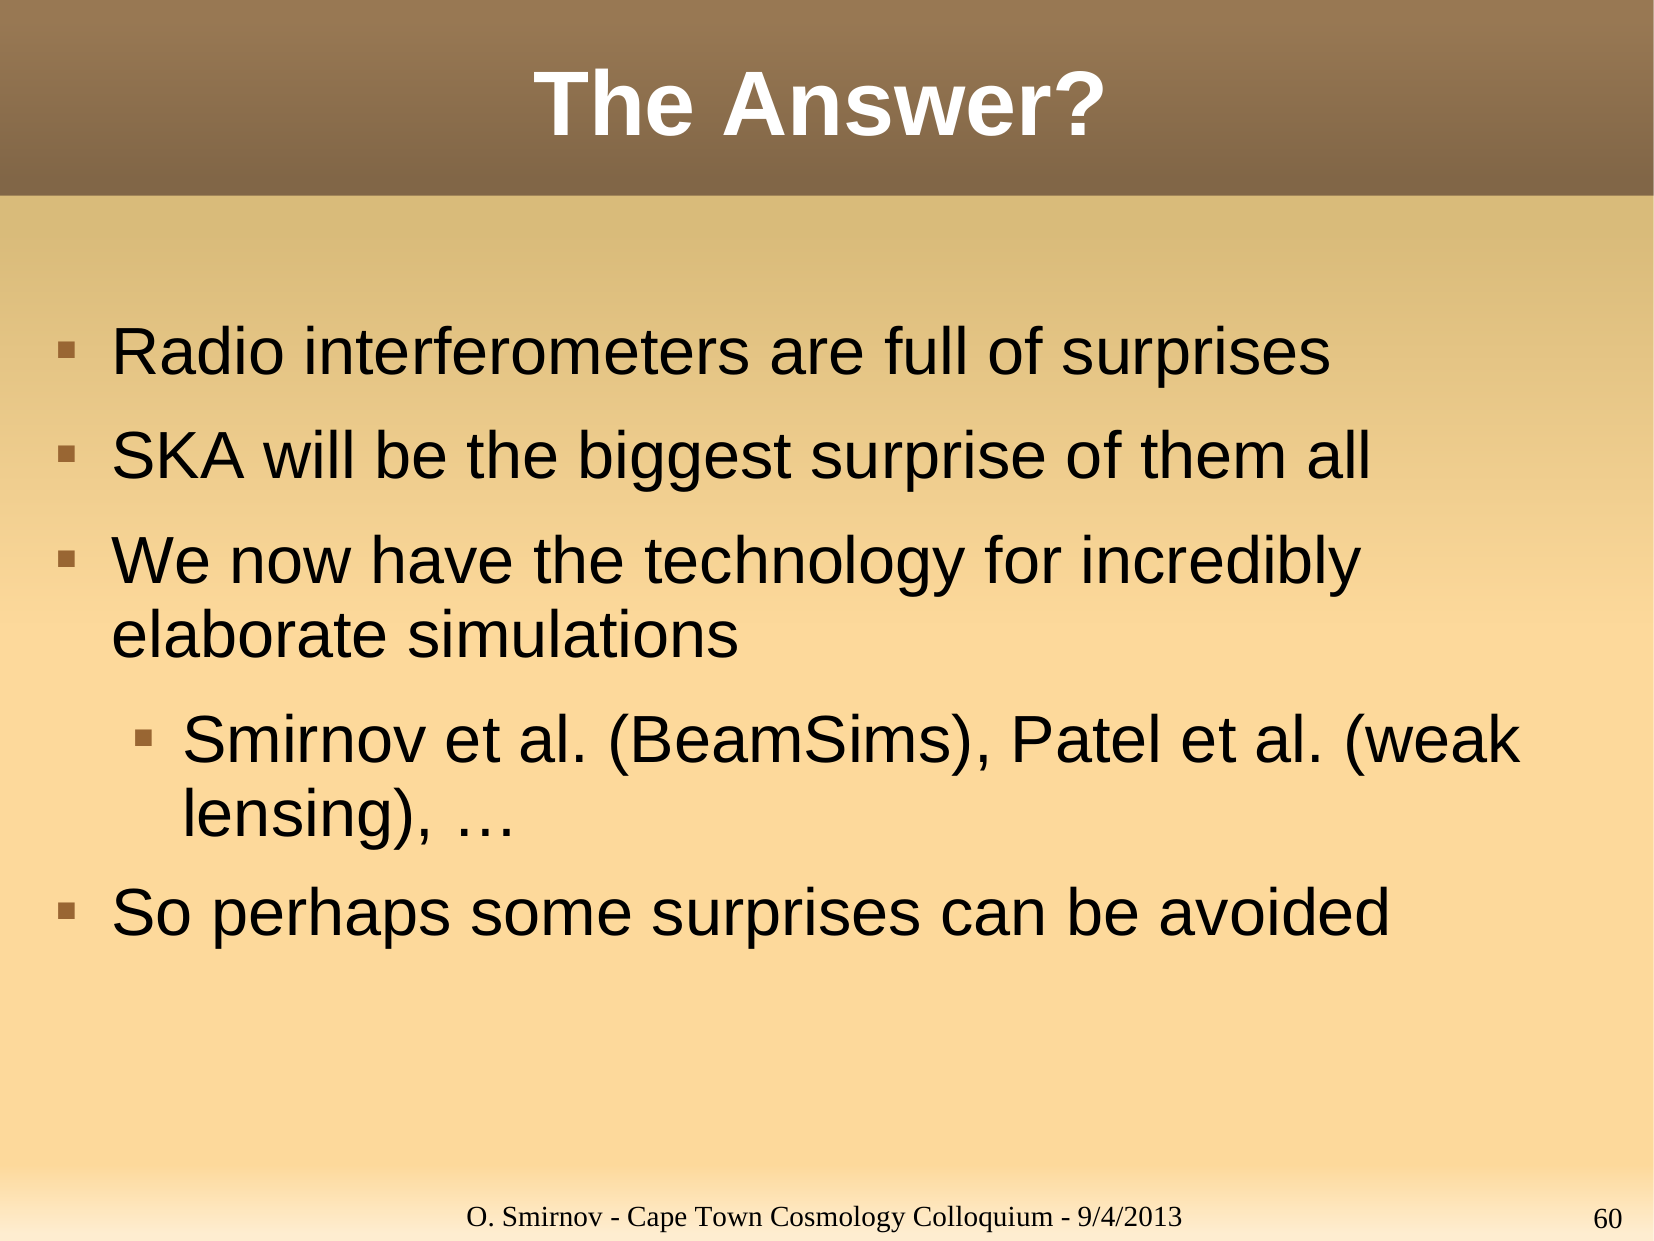

# The Answer?
Radio interferometers are full of surprises
SKA will be the biggest surprise of them all
We now have the technology for incredibly elaborate simulations
Smirnov et al. (BeamSims), Patel et al. (weak lensing), …
So perhaps some surprises can be avoided
O. Smirnov - Cape Town Cosmology Colloquium - 9/4/2013
60